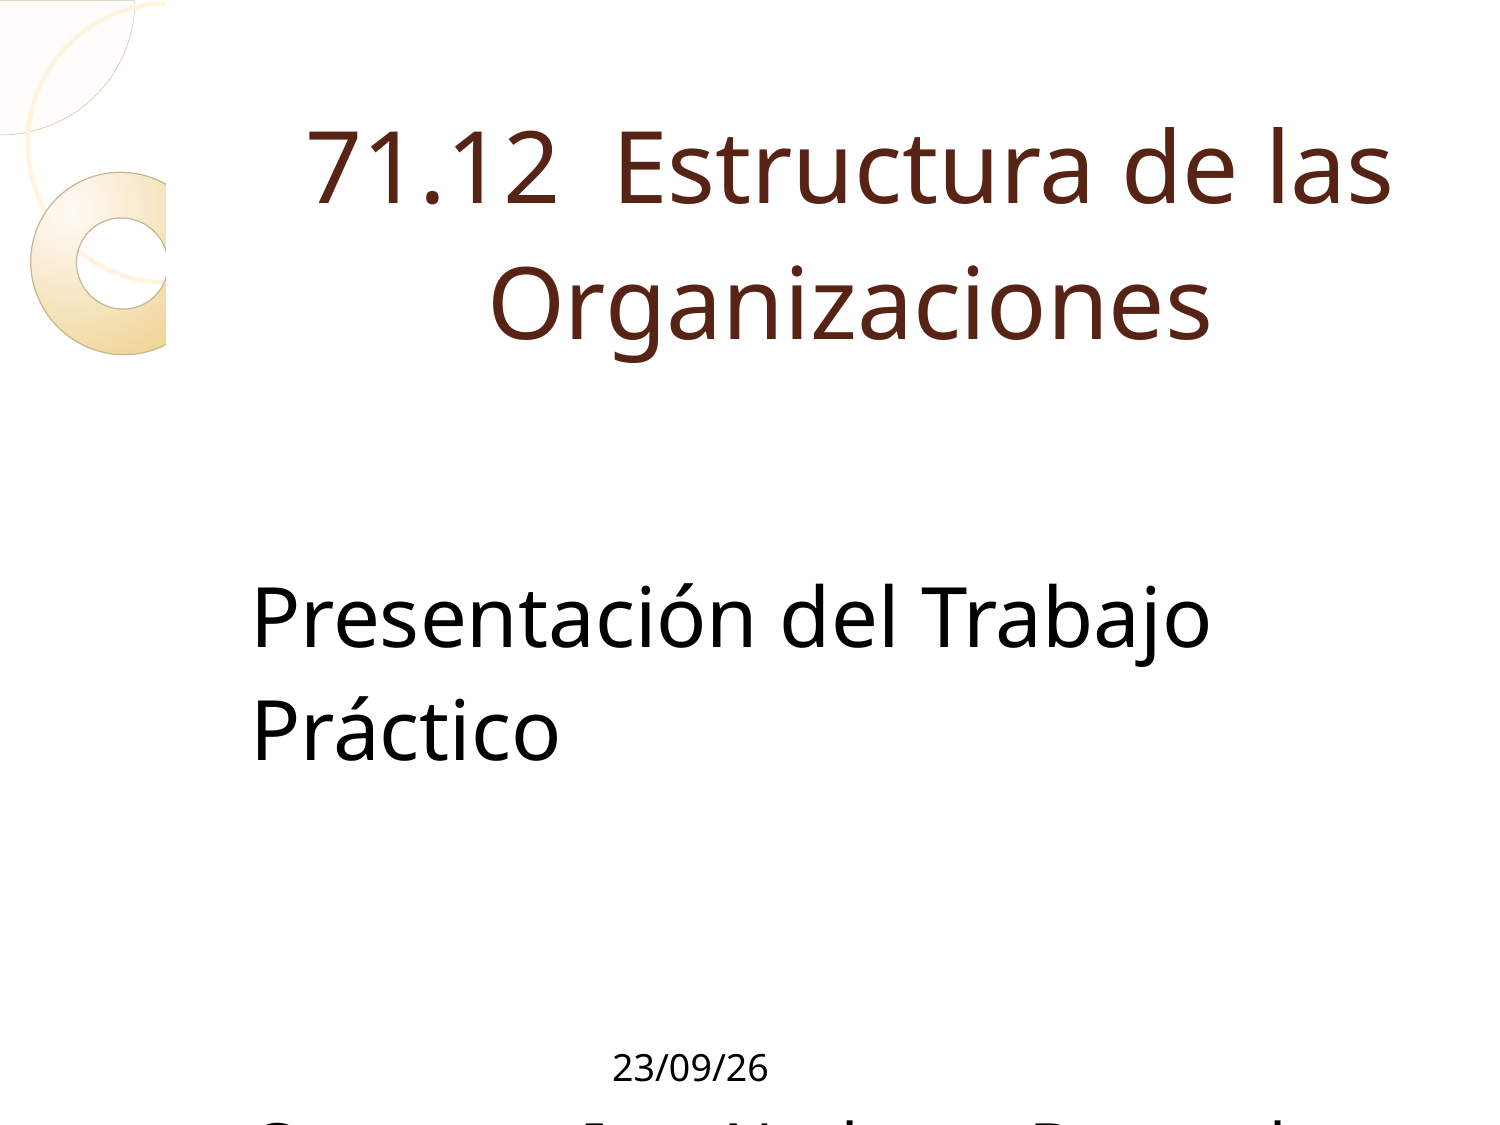

# 71.12 Estructura de las Organizaciones
Presentación del Trabajo Práctico
Corrector: Ing. Norberto Barmack
Grupo: B1